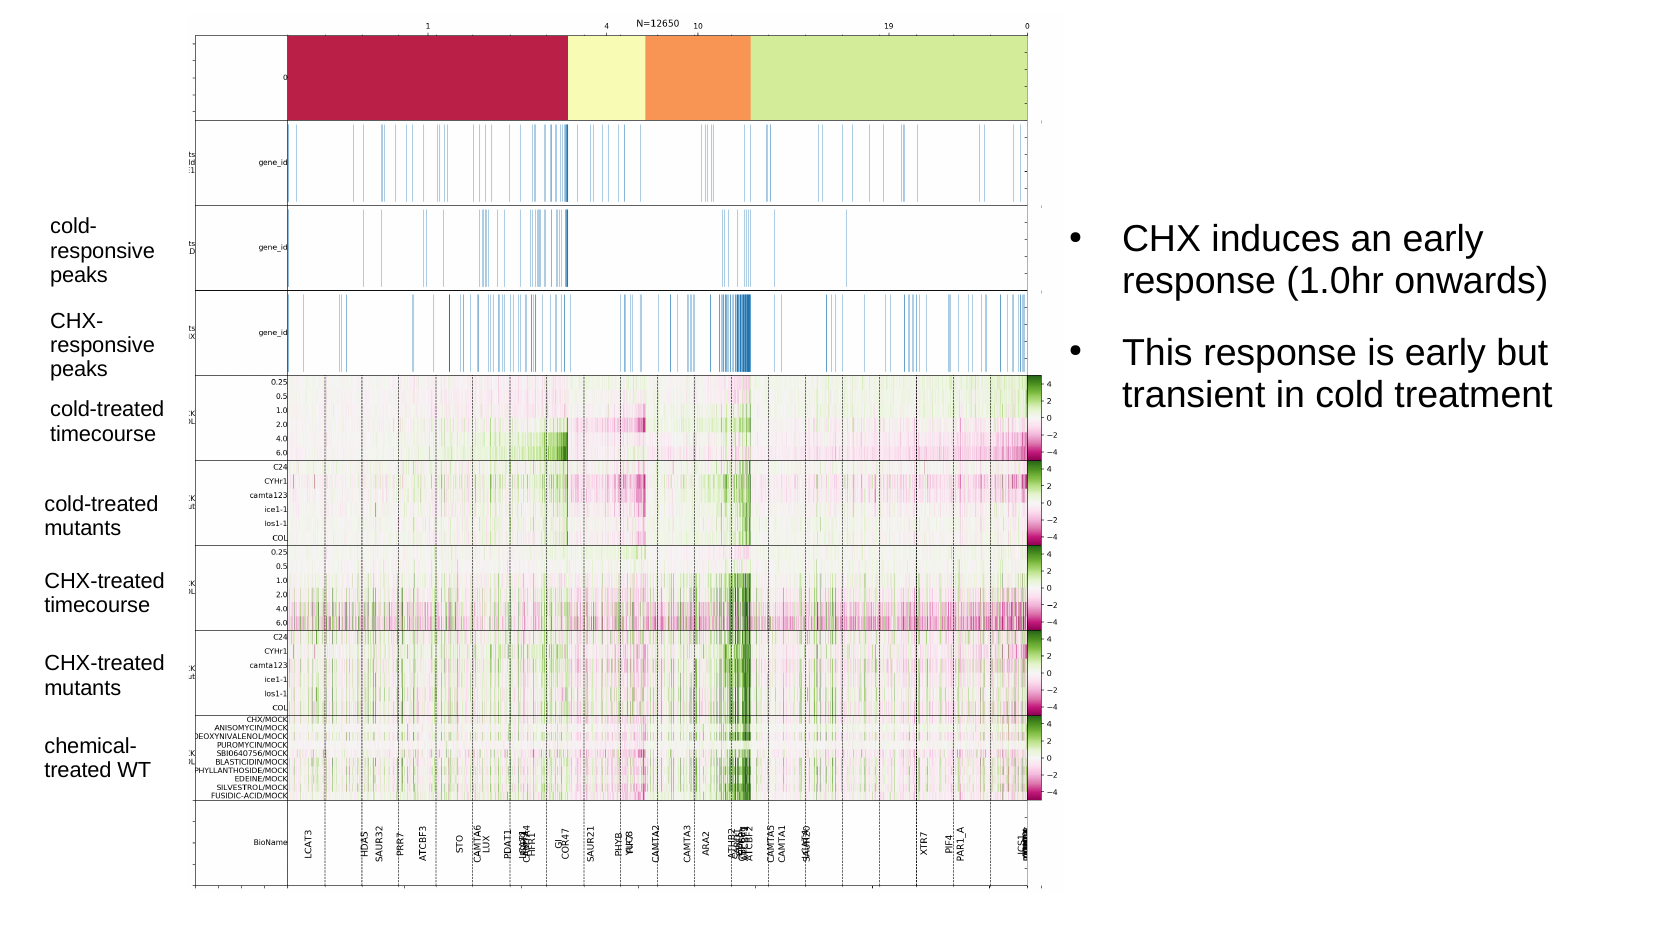

#
cold-responsive
peaks
CHX induces an early response (1.0hr onwards)
This response is early but transient in cold treatment
CHX-responsive
peaks
cold-treated
timecourse
cold-treated
mutants
CHX-treated timecourse
CHX-treated mutants
chemical-treated WT